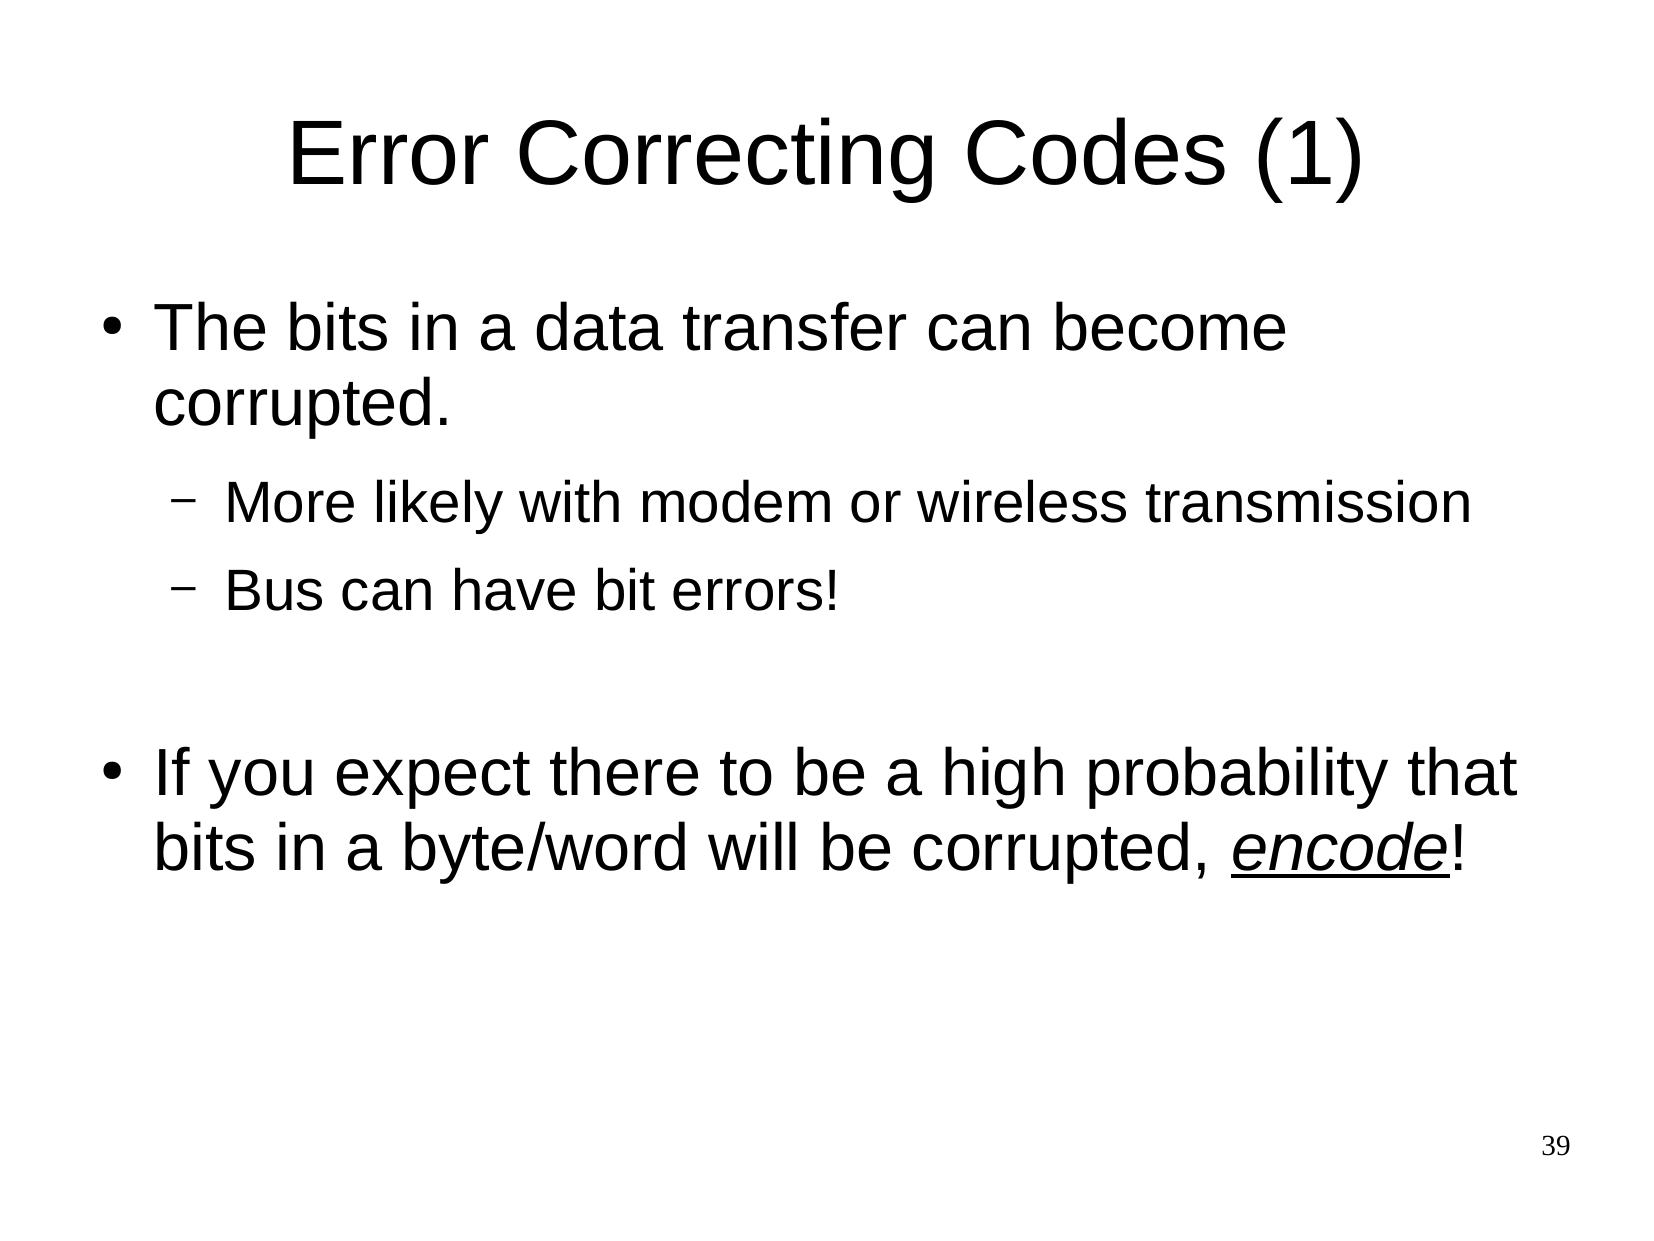

# Error Correcting Codes (1)
The bits in a data transfer can become corrupted.
More likely with modem or wireless transmission
Bus can have bit errors!
If you expect there to be a high probability that bits in a byte/word will be corrupted, encode!
39